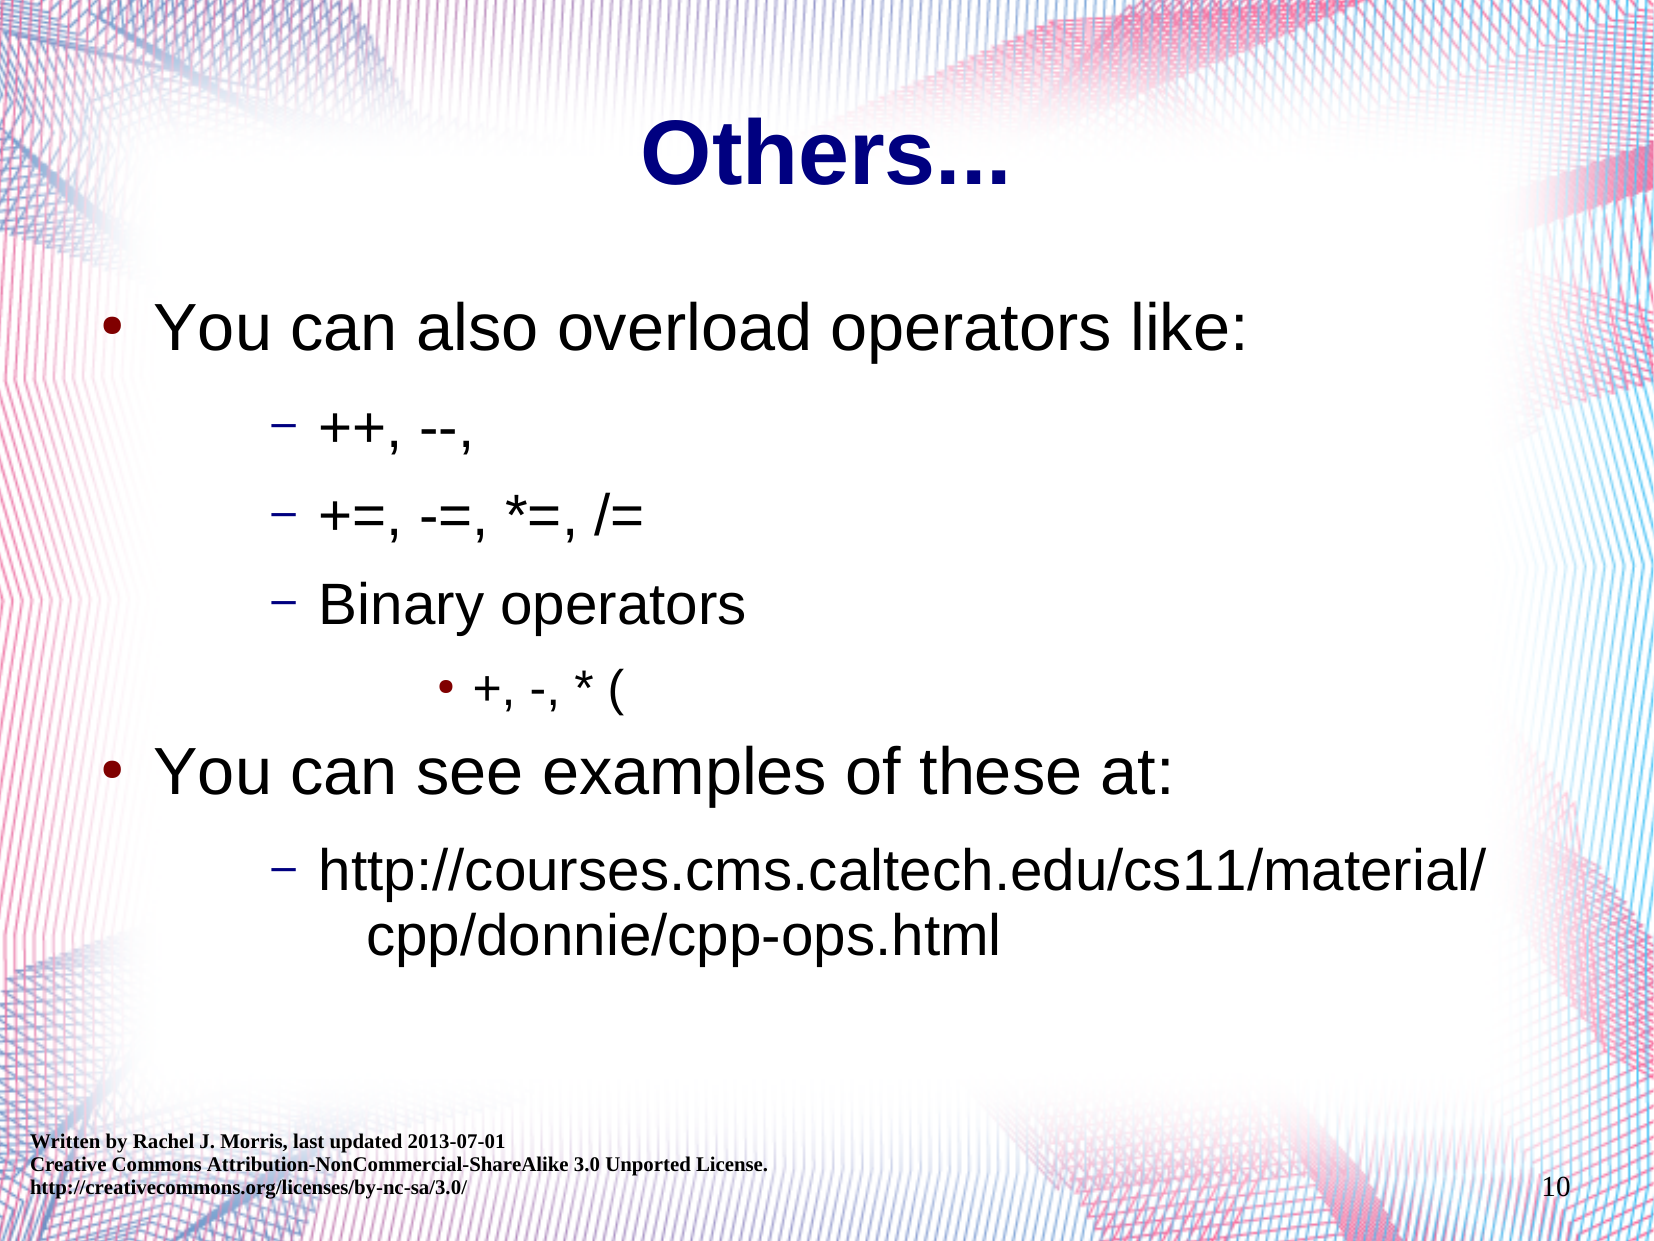

# Others...
You can also overload operators like:
++, --,
+=, -=, *=, /=
Binary operators
+, -, * (
You can see examples of these at:
http://courses.cms.caltech.edu/cs11/material/cpp/donnie/cpp-ops.html
10